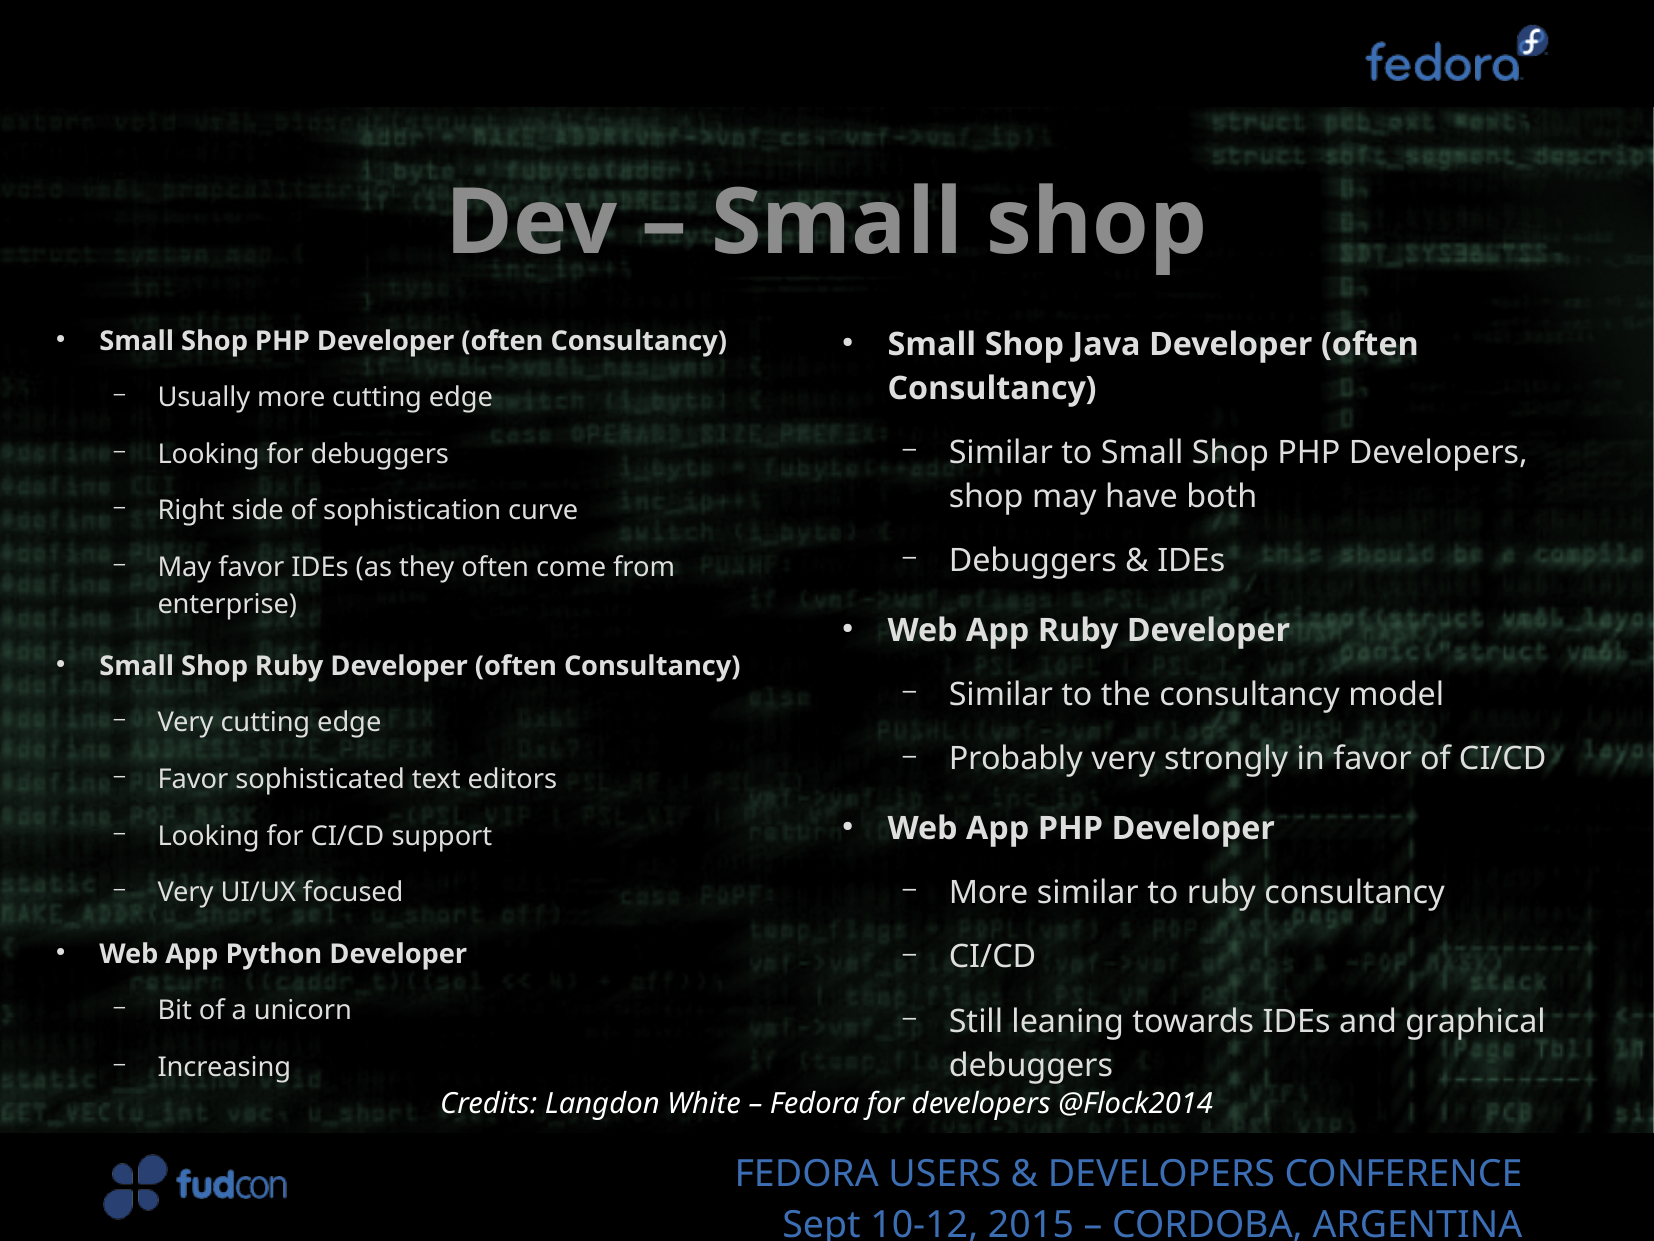

# Dev – Small shop
Small Shop PHP Developer (often Consultancy)
Usually more cutting edge
Looking for debuggers
Right side of sophistication curve
May favor IDEs (as they often come from enterprise)
Small Shop Ruby Developer (often Consultancy)
Very cutting edge
Favor sophisticated text editors
Looking for CI/CD support
Very UI/UX focused
Web App Python Developer
Bit of a unicorn
Increasing
Small Shop Java Developer (often Consultancy)
Similar to Small Shop PHP Developers, shop may have both
Debuggers & IDEs
Web App Ruby Developer
Similar to the consultancy model
Probably very strongly in favor of CI/CD
Web App PHP Developer
More similar to ruby consultancy
CI/CD
Still leaning towards IDEs and graphical debuggers
Credits: Langdon White – Fedora for developers @Flock2014